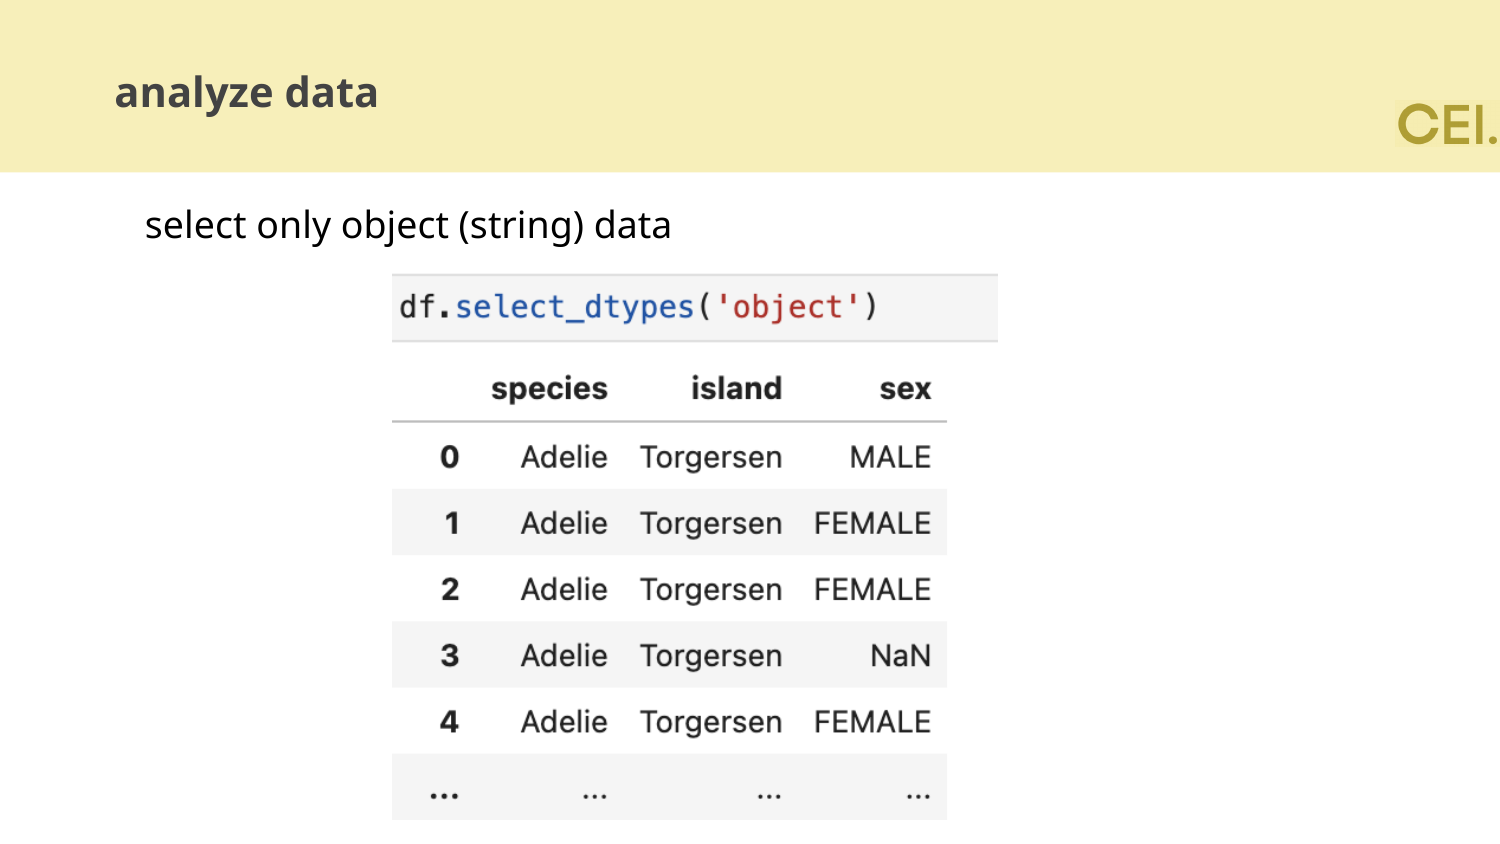

analyze data
python if else statements
select only object (string) data